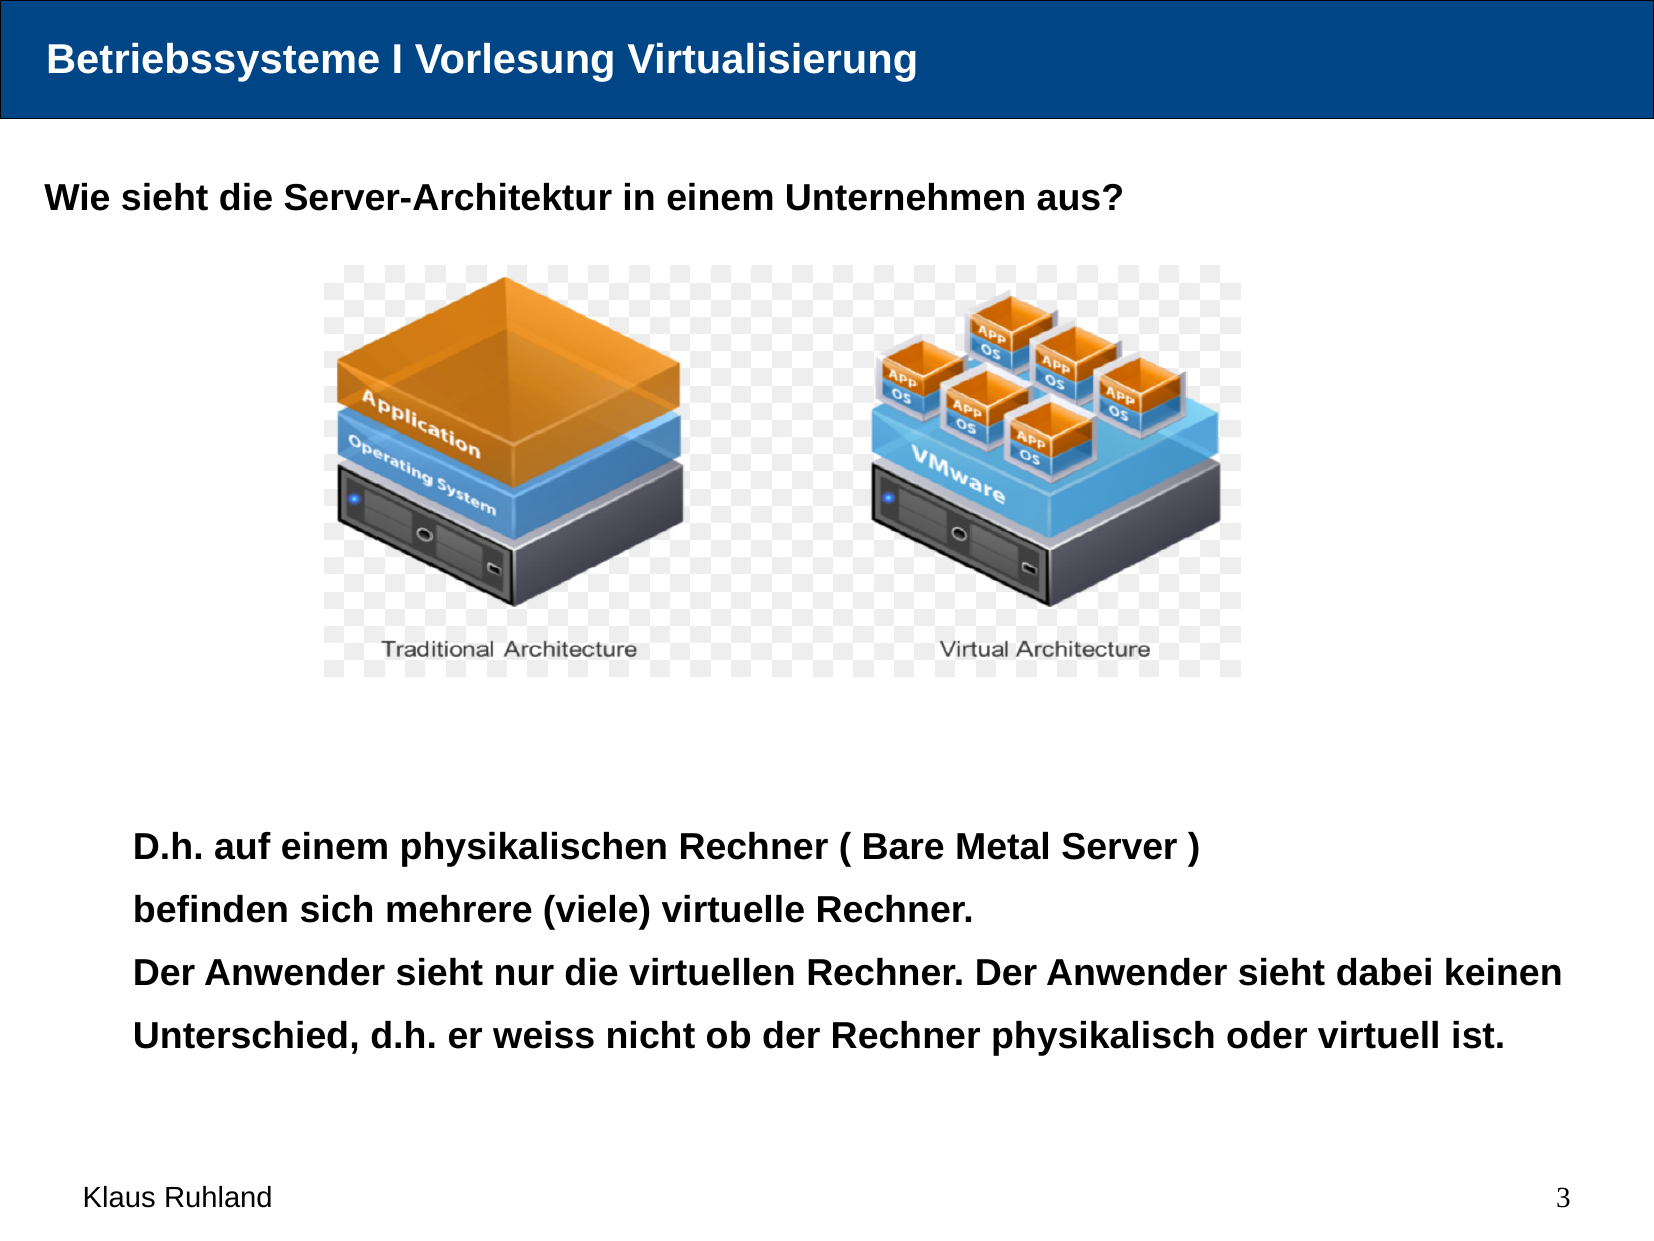

Wie sieht die Server-Architektur in einem Unternehmen aus?
D.h. auf einem physikalischen Rechner ( Bare Metal Server )
befinden sich mehrere (viele) virtuelle Rechner.
Der Anwender sieht nur die virtuellen Rechner. Der Anwender sieht dabei keinen
Unterschied, d.h. er weiss nicht ob der Rechner physikalisch oder virtuell ist.
3